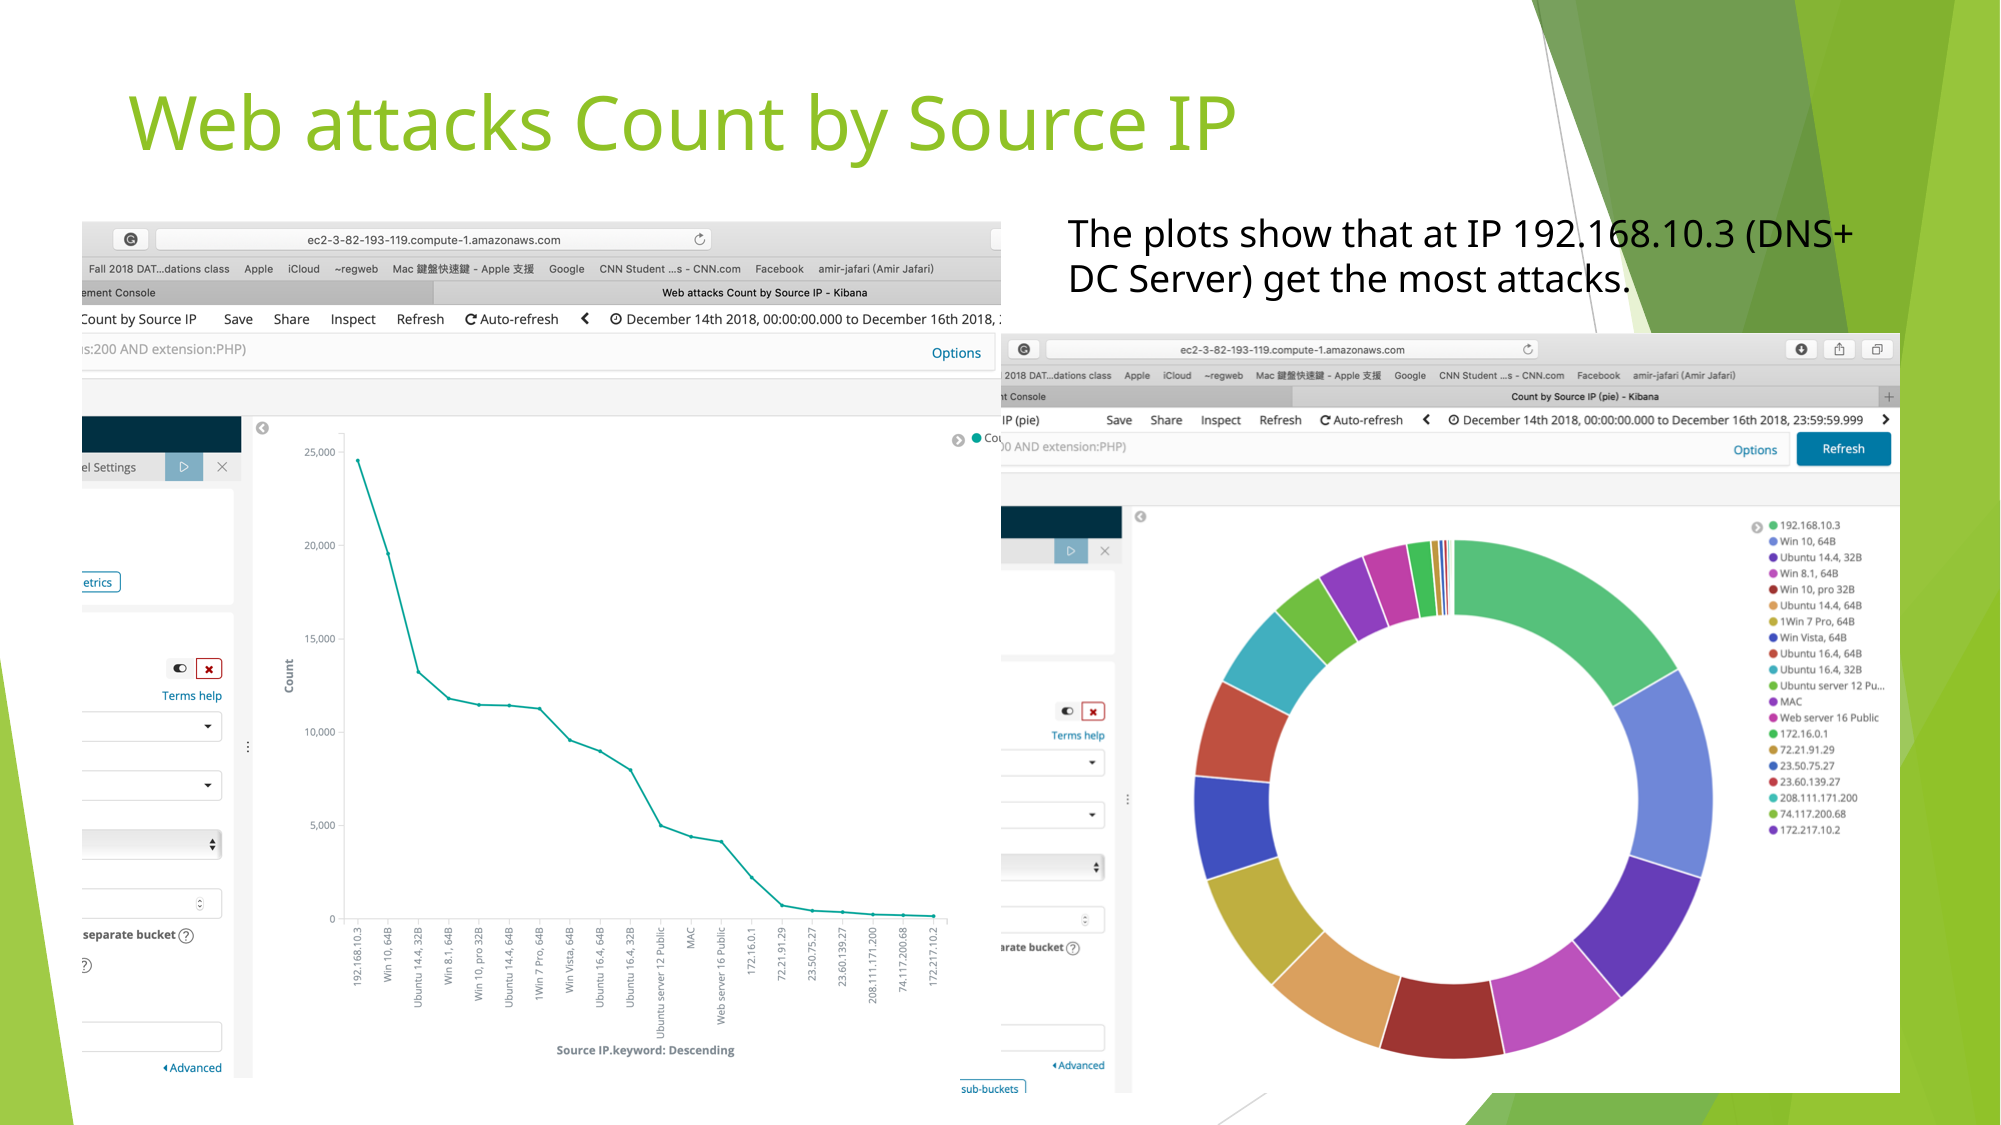

# Web attacks Count by Source IP
The plots show that at IP 192.168.10.3 (DNS+ DC Server) get the most attacks.